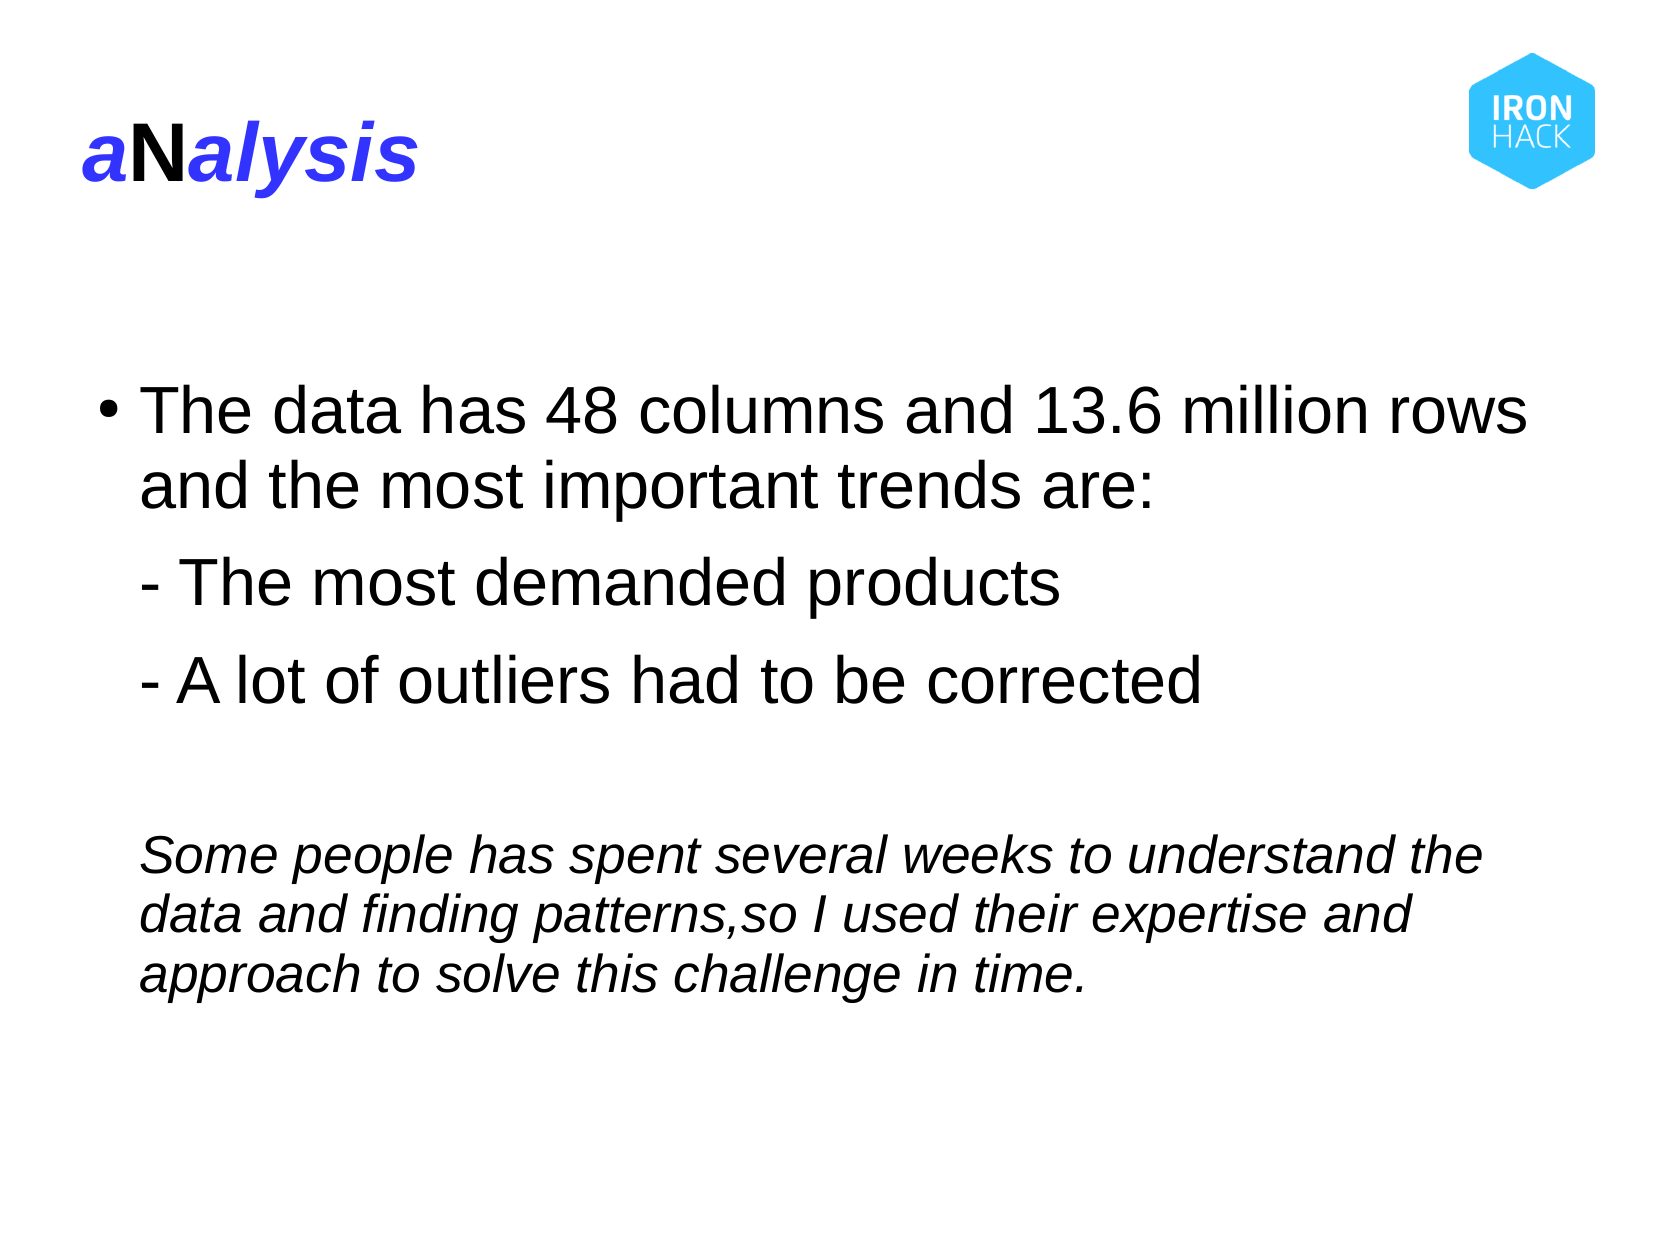

# aNalysis
The data has 48 columns and 13.6 million rows and the most important trends are:
- The most demanded products
- A lot of outliers had to be corrected
Some people has spent several weeks to understand the data and finding patterns,so I used their expertise and approach to solve this challenge in time.